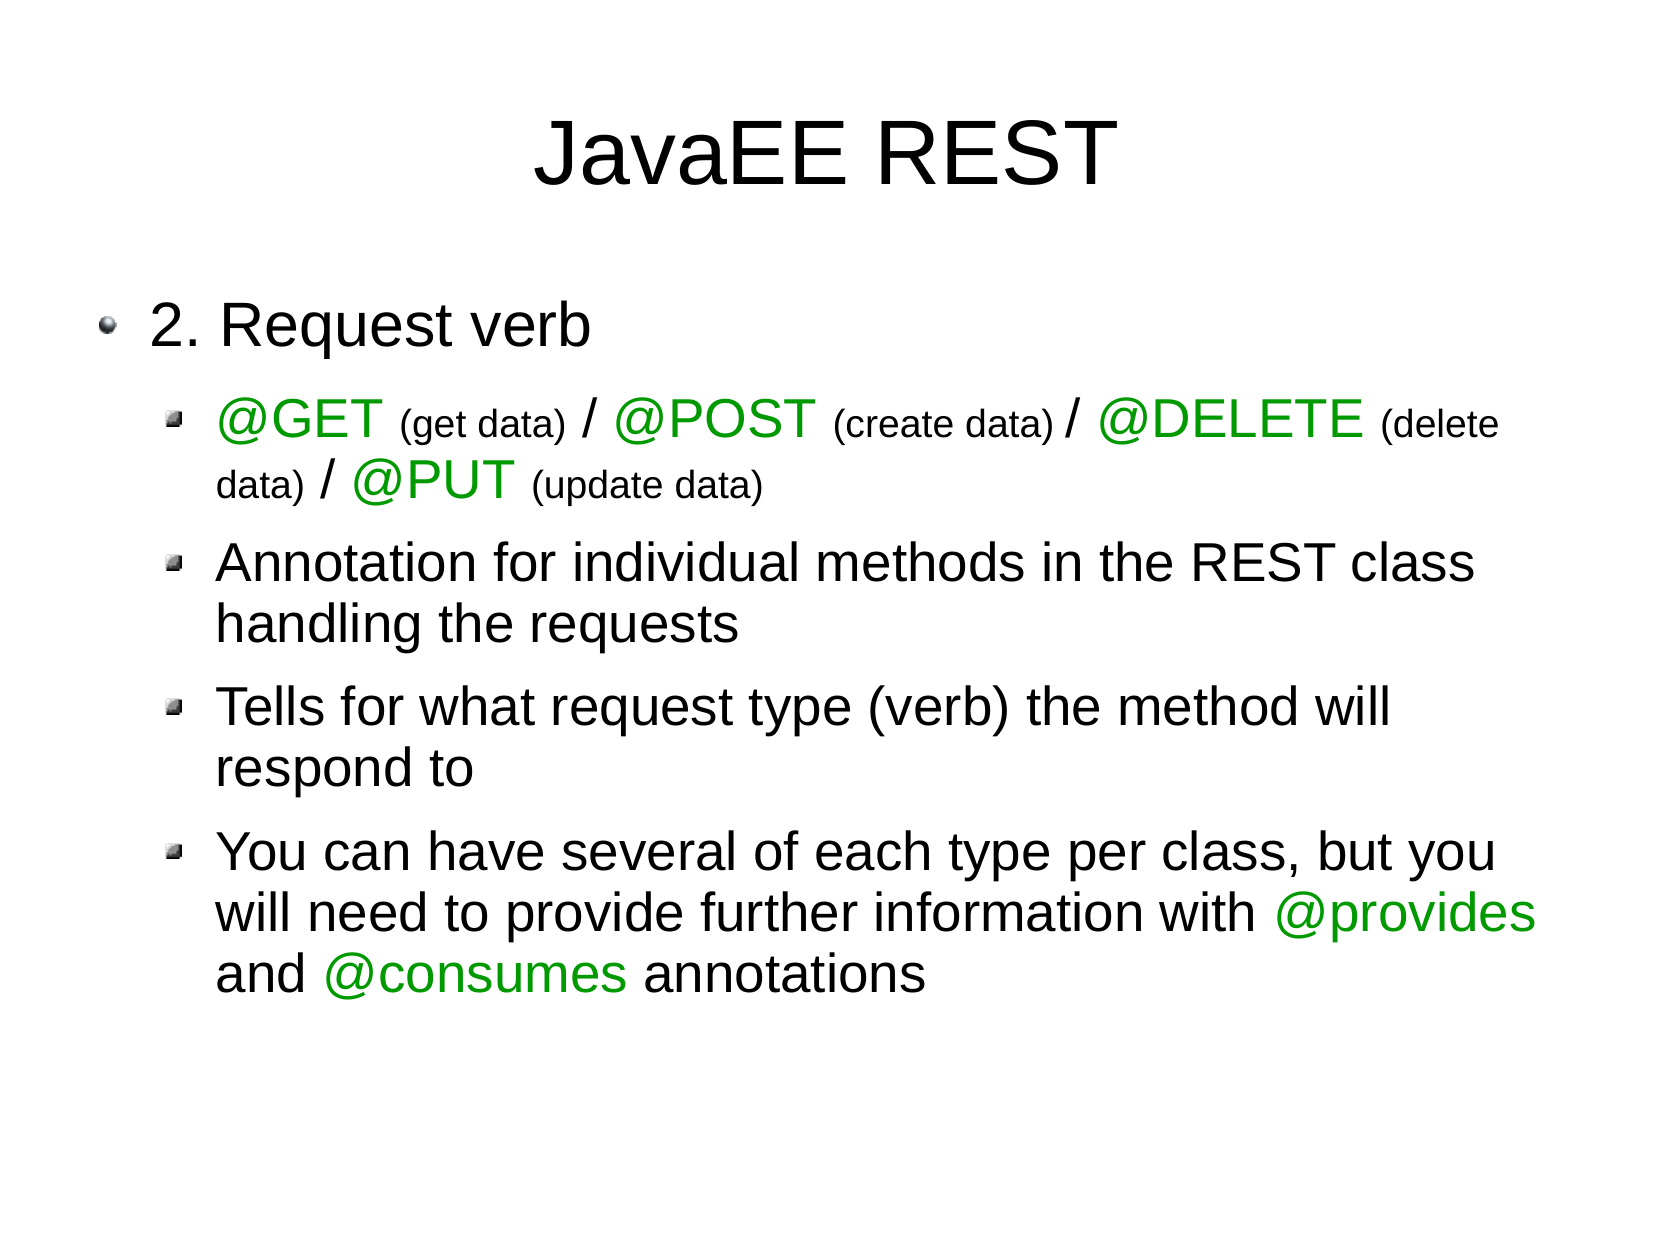

# JavaEE REST
2. Request verb
@GET (get data) / @POST (create data) / @DELETE (delete data) / @PUT (update data)
Annotation for individual methods in the REST class handling the requests
Tells for what request type (verb) the method will respond to
You can have several of each type per class, but you will need to provide further information with @provides and @consumes annotations